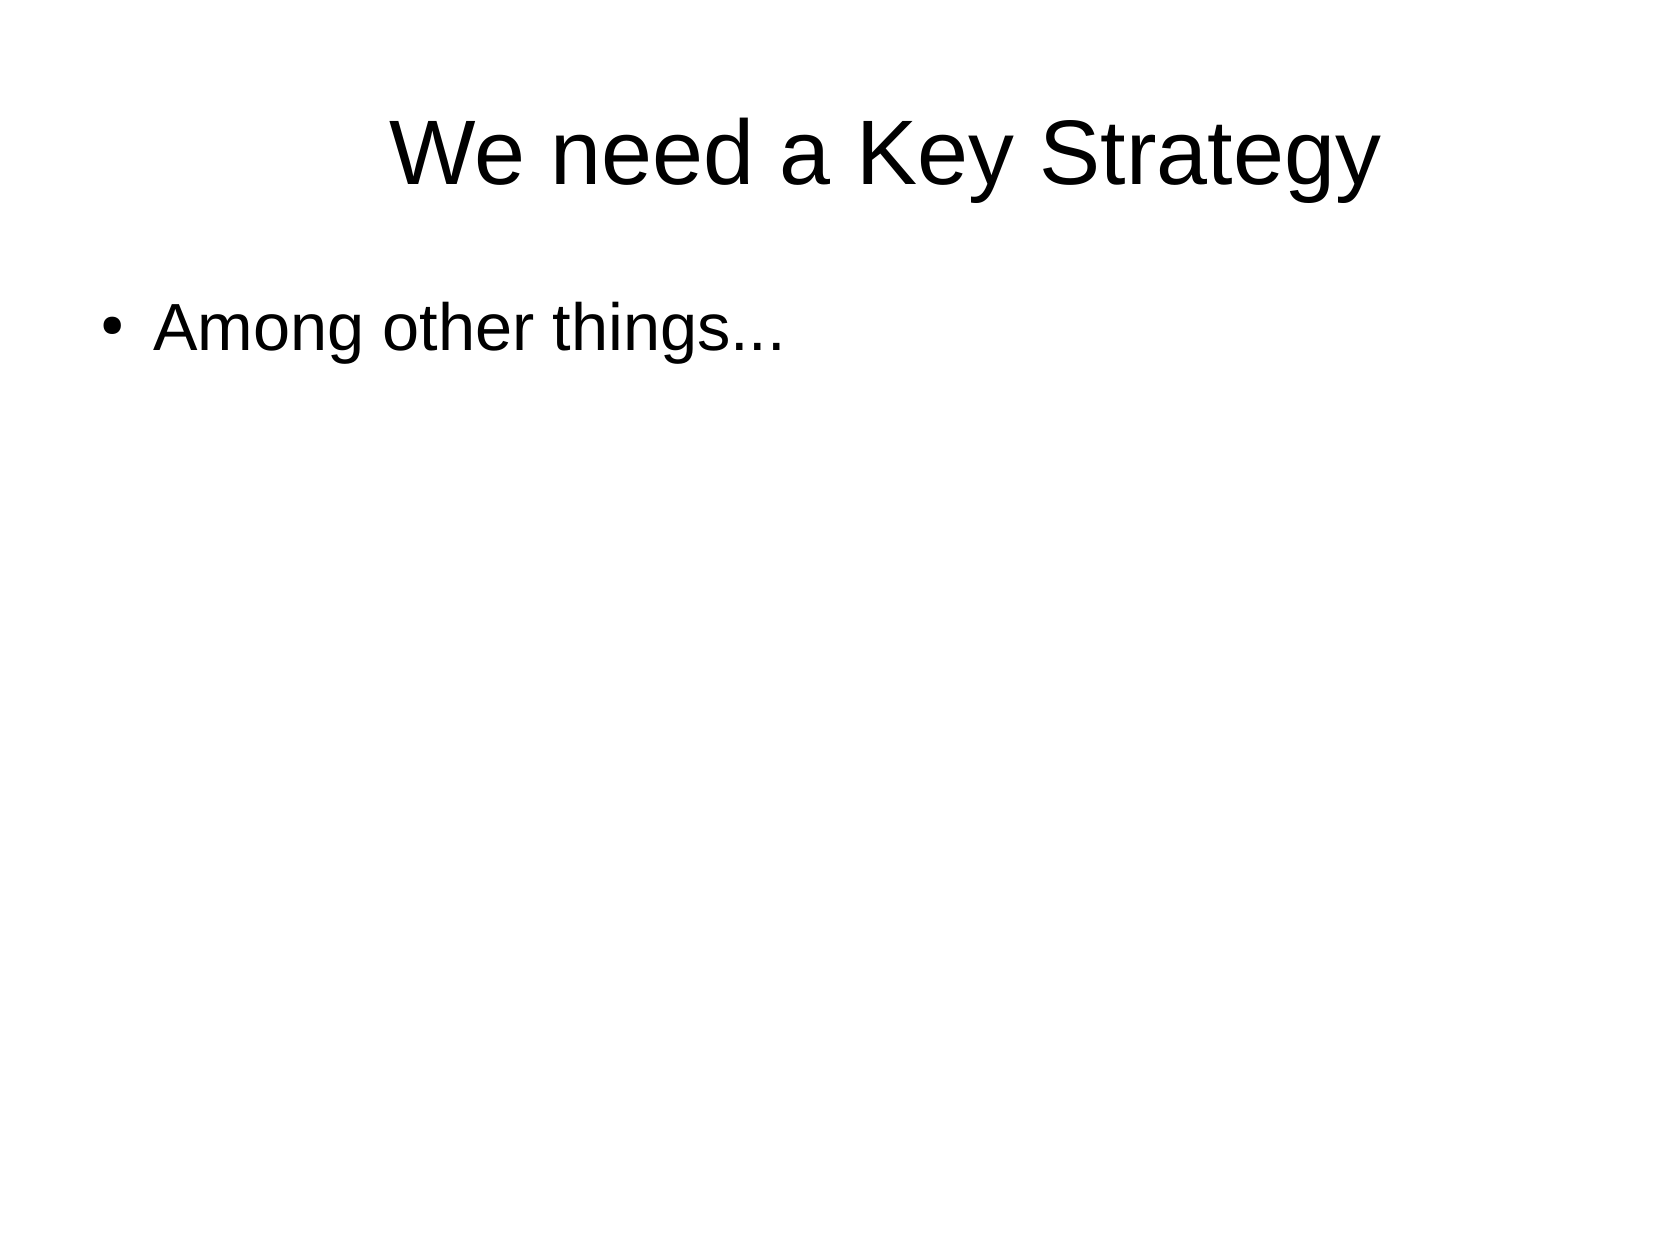

# We need a Key Strategy
Among other things...